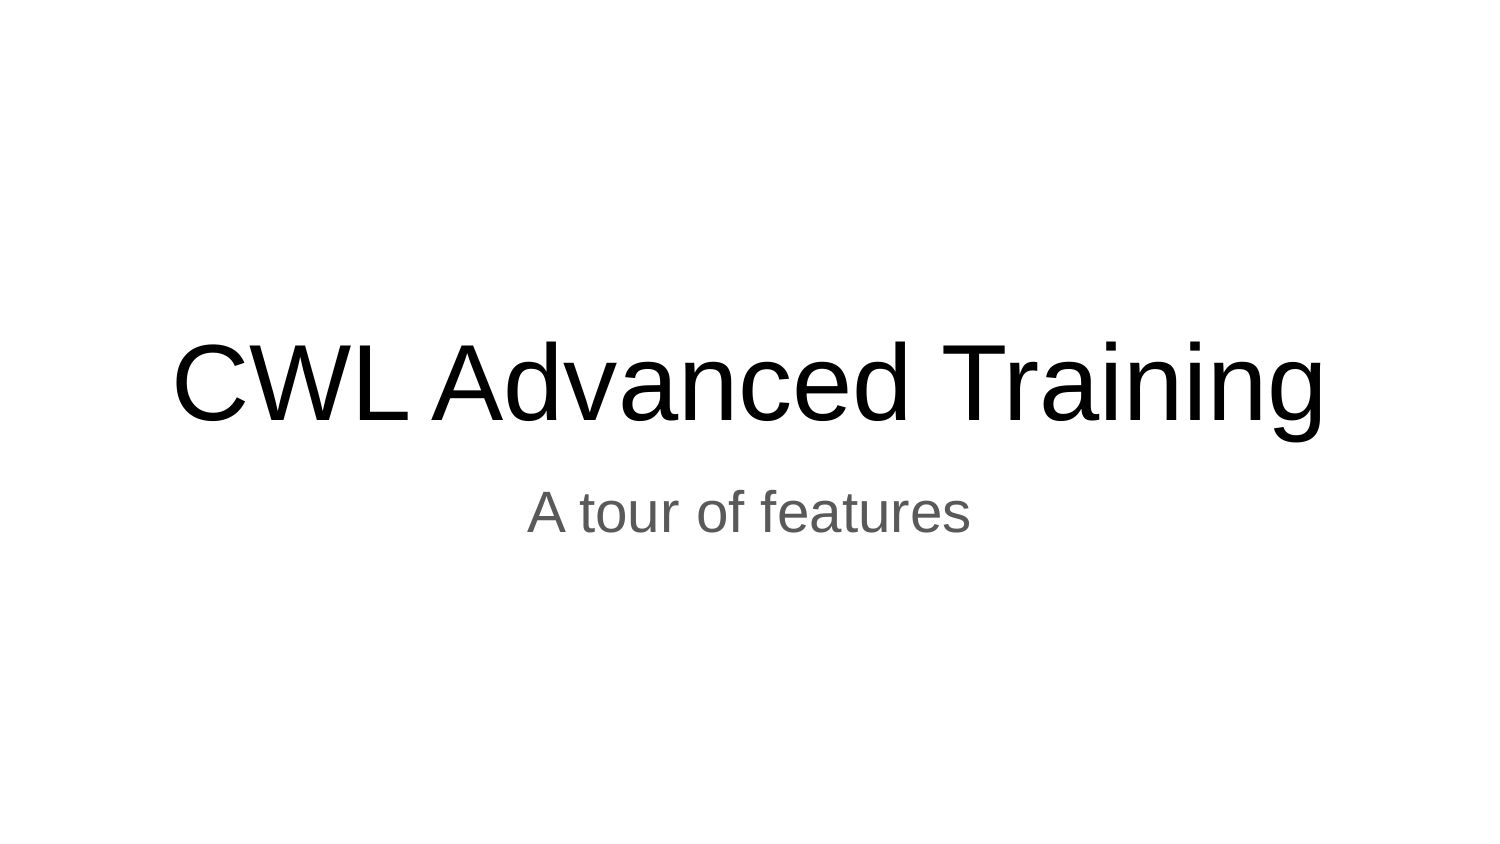

# CWL Advanced Training
A tour of features